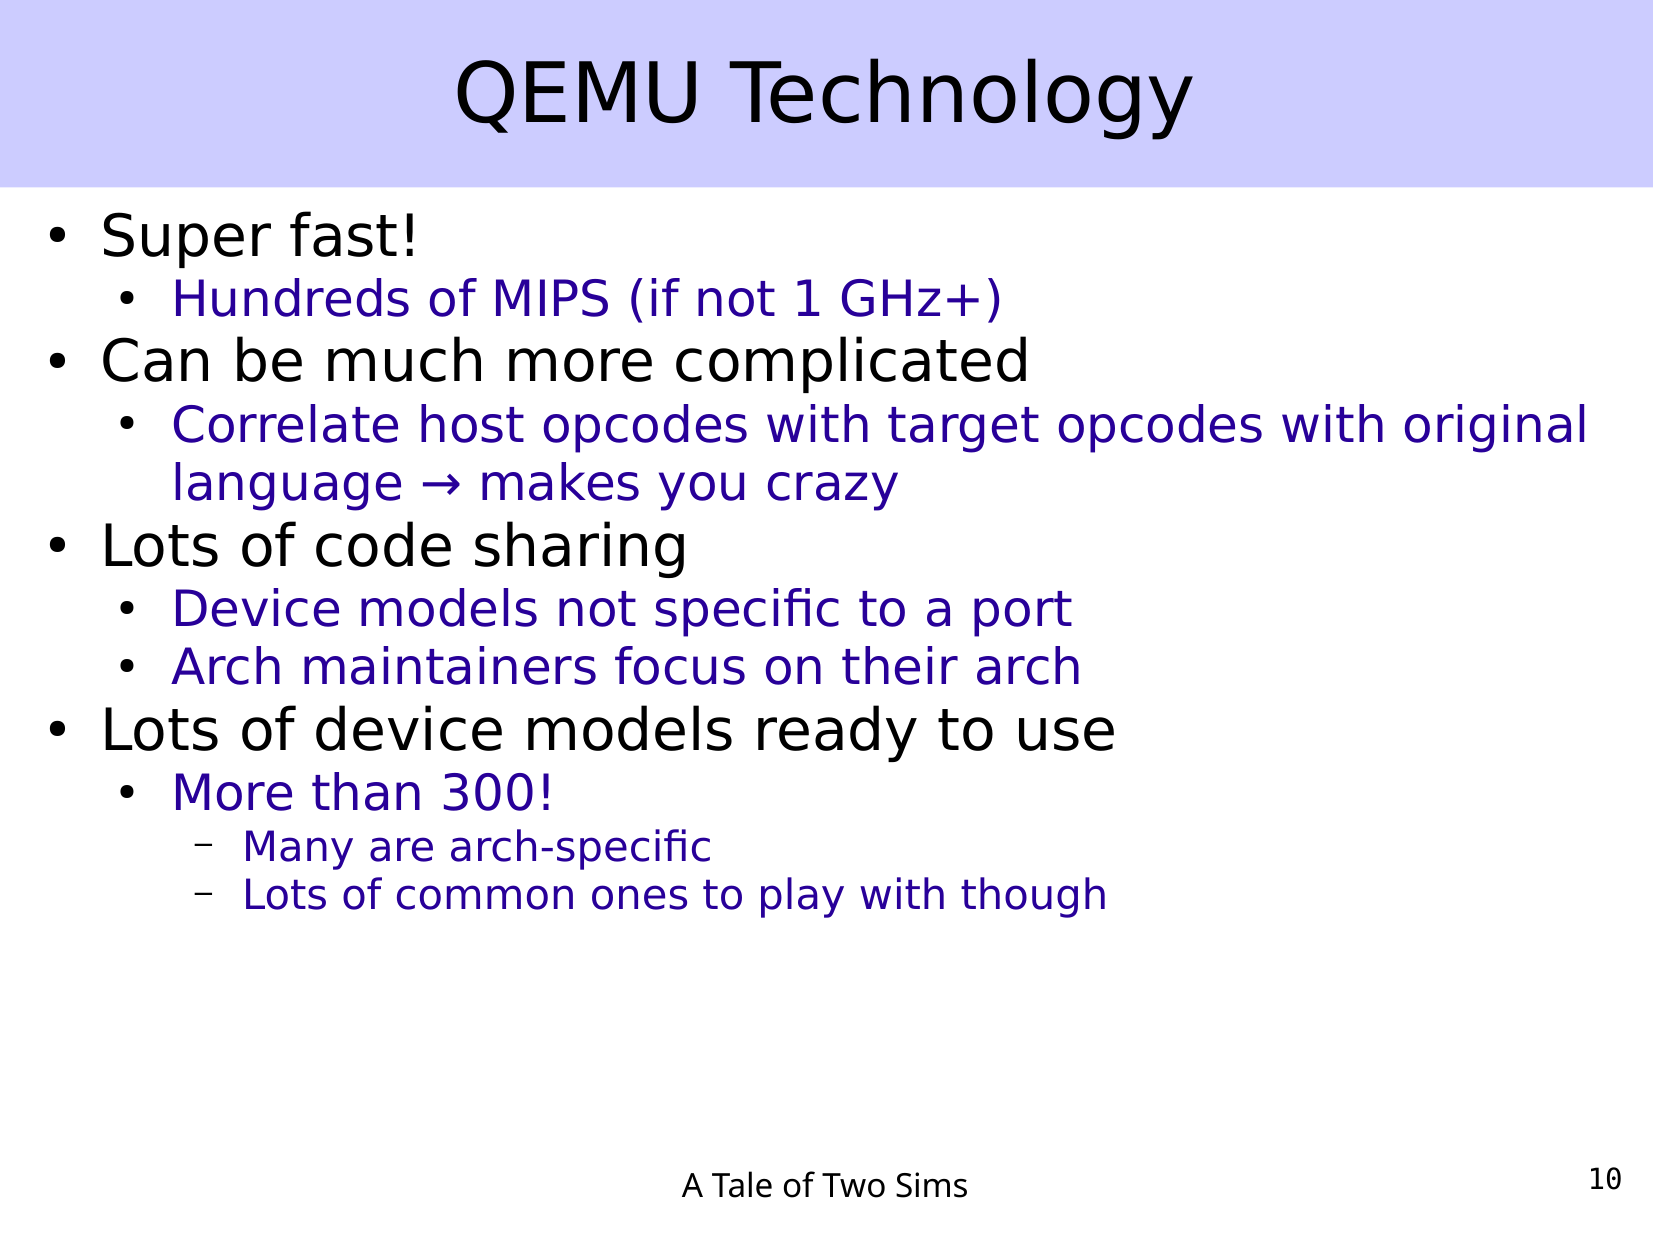

# QEMU Technology
Super fast!
Hundreds of MIPS (if not 1 GHz+)
Can be much more complicated
Correlate host opcodes with target opcodes with original language → makes you crazy
Lots of code sharing
Device models not specific to a port
Arch maintainers focus on their arch
Lots of device models ready to use
More than 300!
Many are arch-specific
Lots of common ones to play with though
10